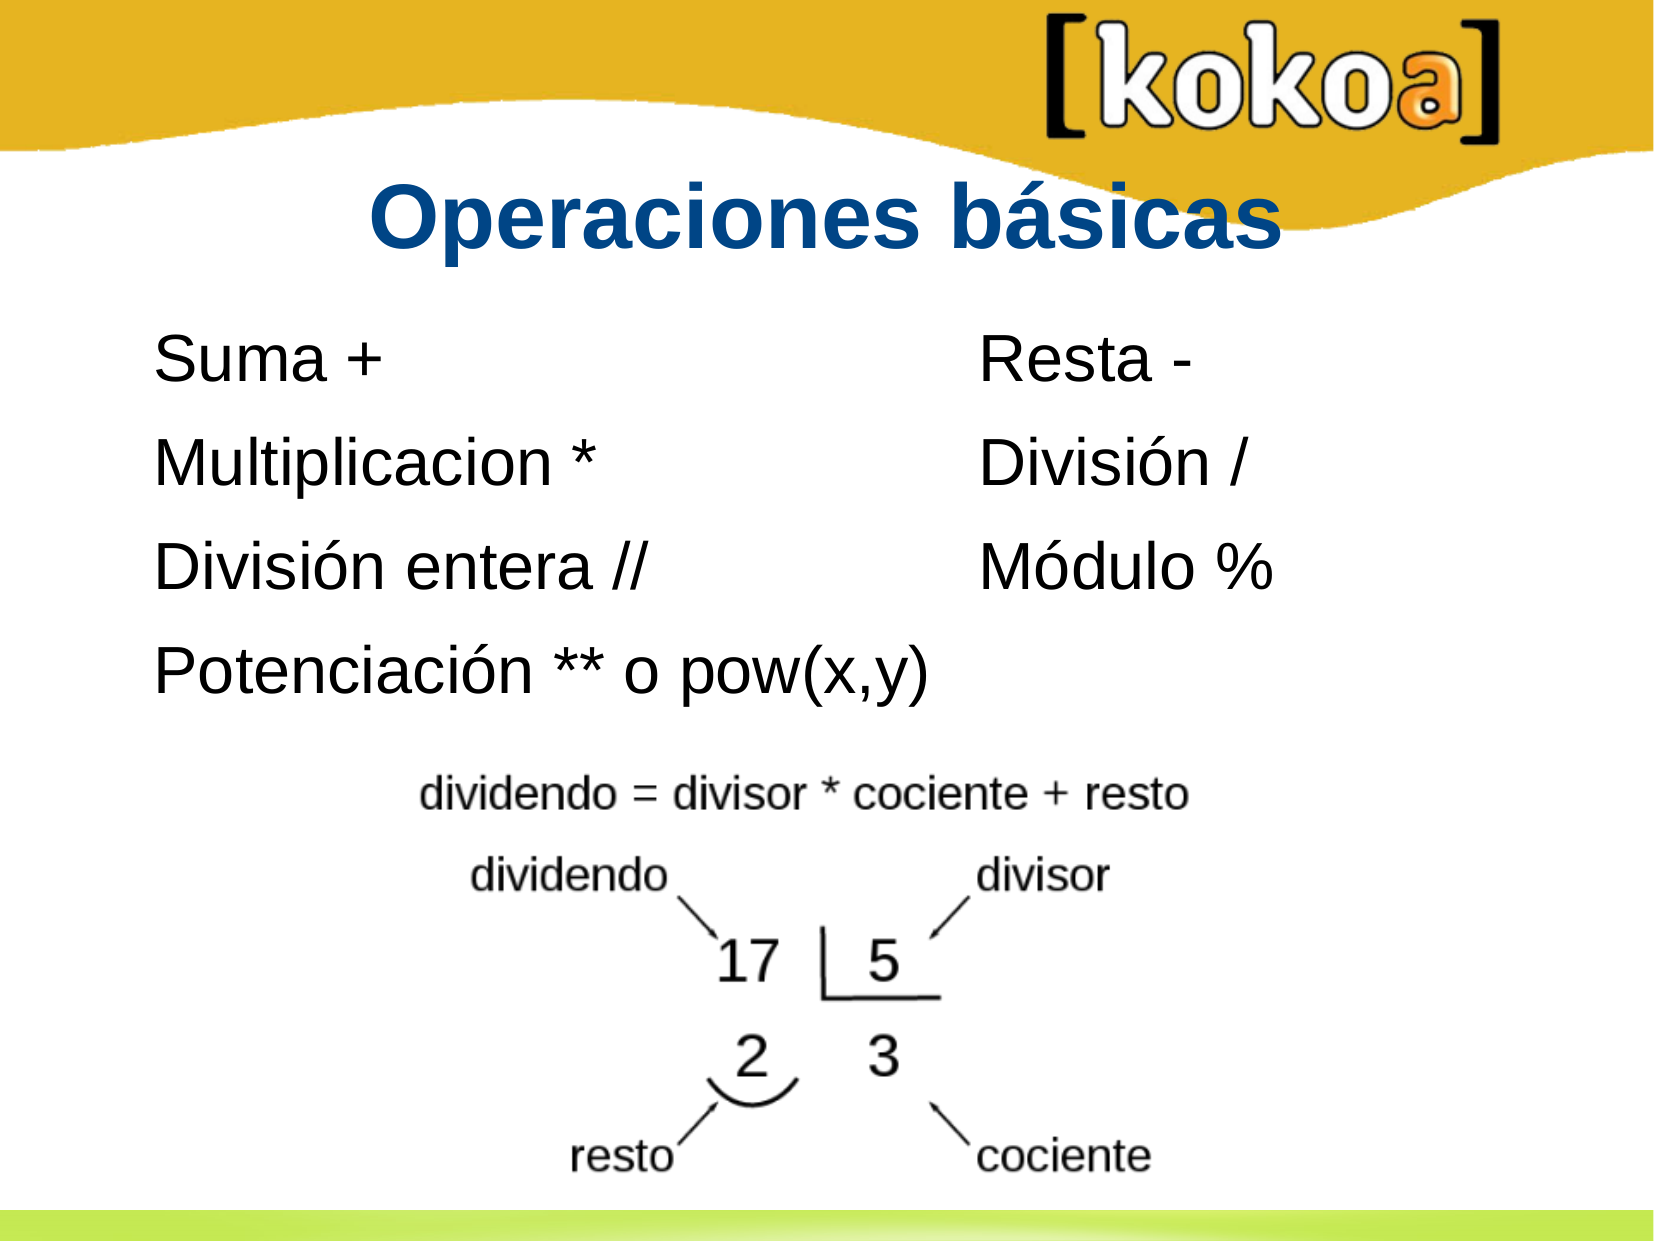

# Operaciones básicas
Suma +								Resta -
Multiplicacion *						División /
División entera //					Módulo %
Potenciación ** o pow(x,y)